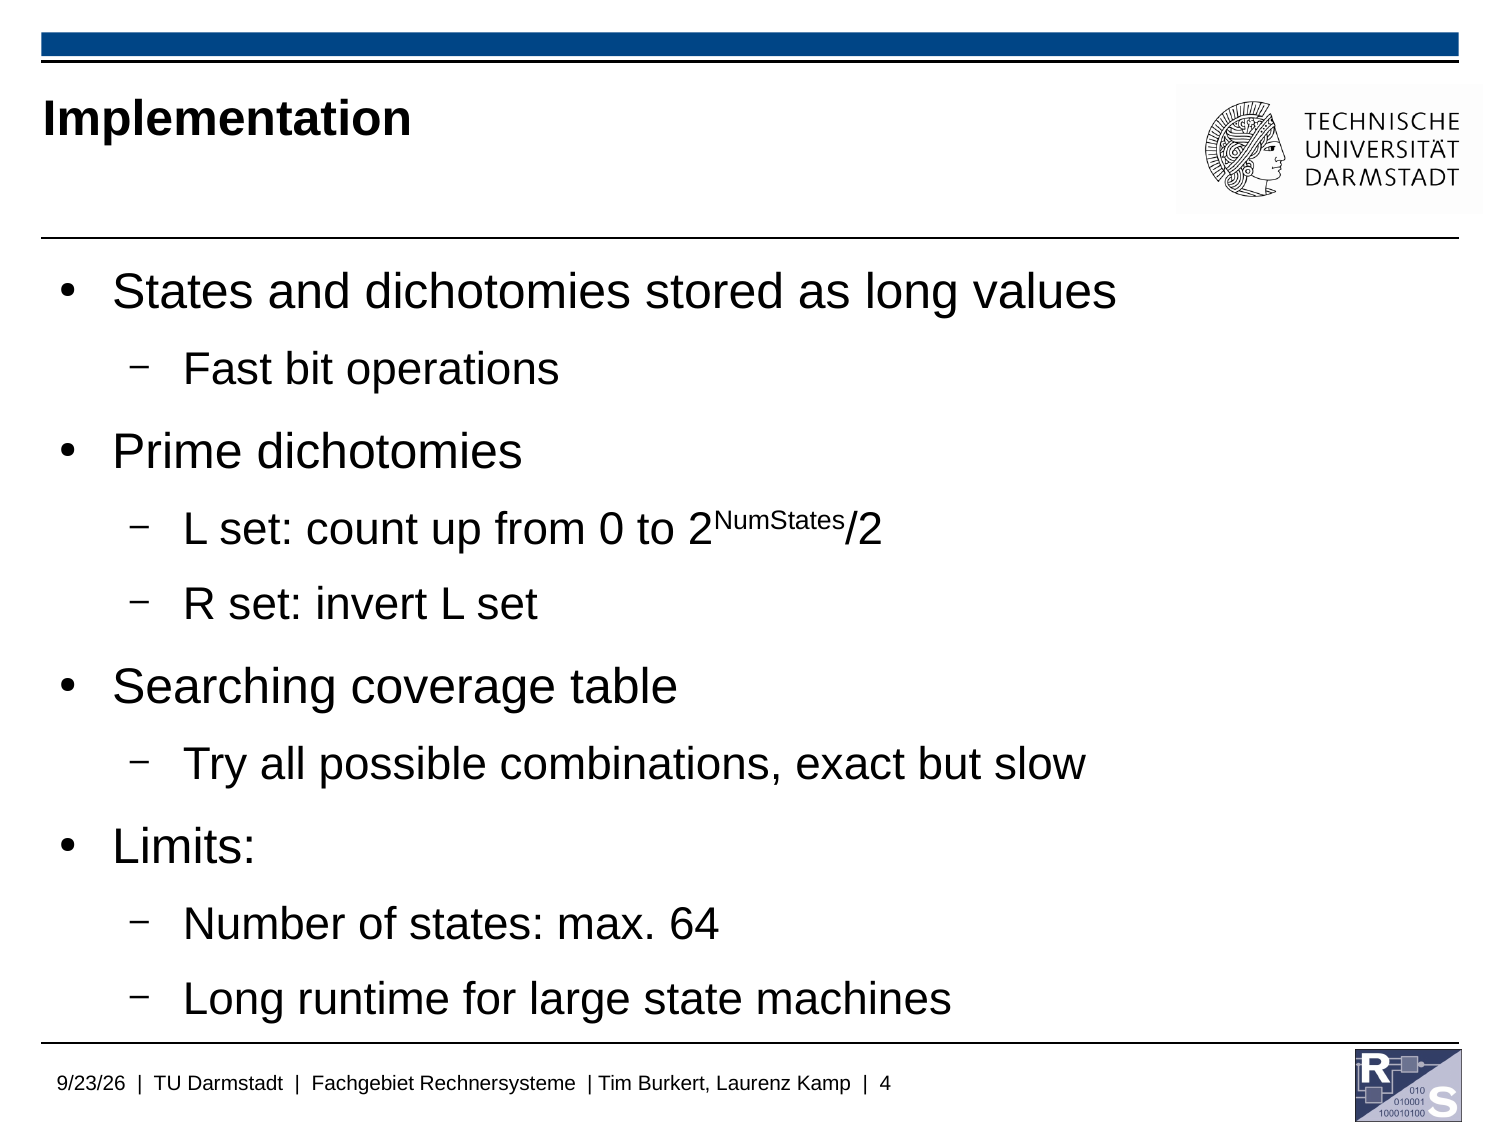

# Implementation
States and dichotomies stored as long values
Fast bit operations
Prime dichotomies
L set: count up from 0 to 2NumStates/2
R set: invert L set
Searching coverage table
Try all possible combinations, exact but slow
Limits:
Number of states: max. 64
Long runtime for large state machines